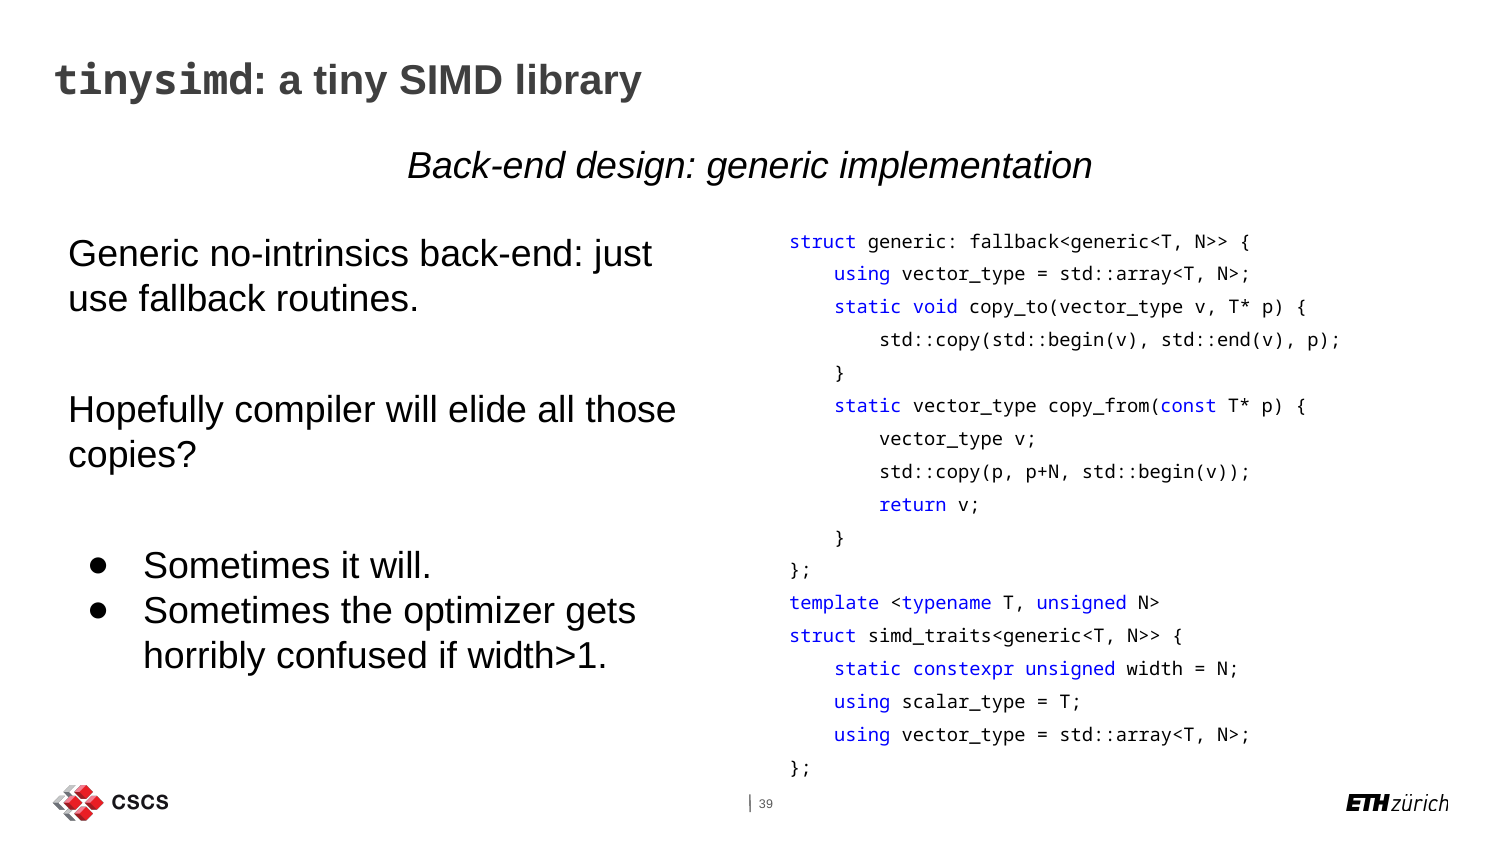

# tinysimd: a tiny SIMD library
Back-end design: generic implementation
Generic no-intrinsics back-end: just use fallback routines.
Hopefully compiler will elide all those copies?
Sometimes it will.
Sometimes the optimizer gets horribly confused if width>1.
struct generic: fallback<generic<T, N>> {
 using vector_type = std::array<T, N>;
 static void copy_to(vector_type v, T* p) {
 std::copy(std::begin(v), std::end(v), p);
 }
 static vector_type copy_from(const T* p) {
 vector_type v;
 std::copy(p, p+N, std::begin(v));
 return v;
 }
};
template <typename T, unsigned N>
struct simd_traits<generic<T, N>> {
 static constexpr unsigned width = N;
 using scalar_type = T;
 using vector_type = std::array<T, N>;
};